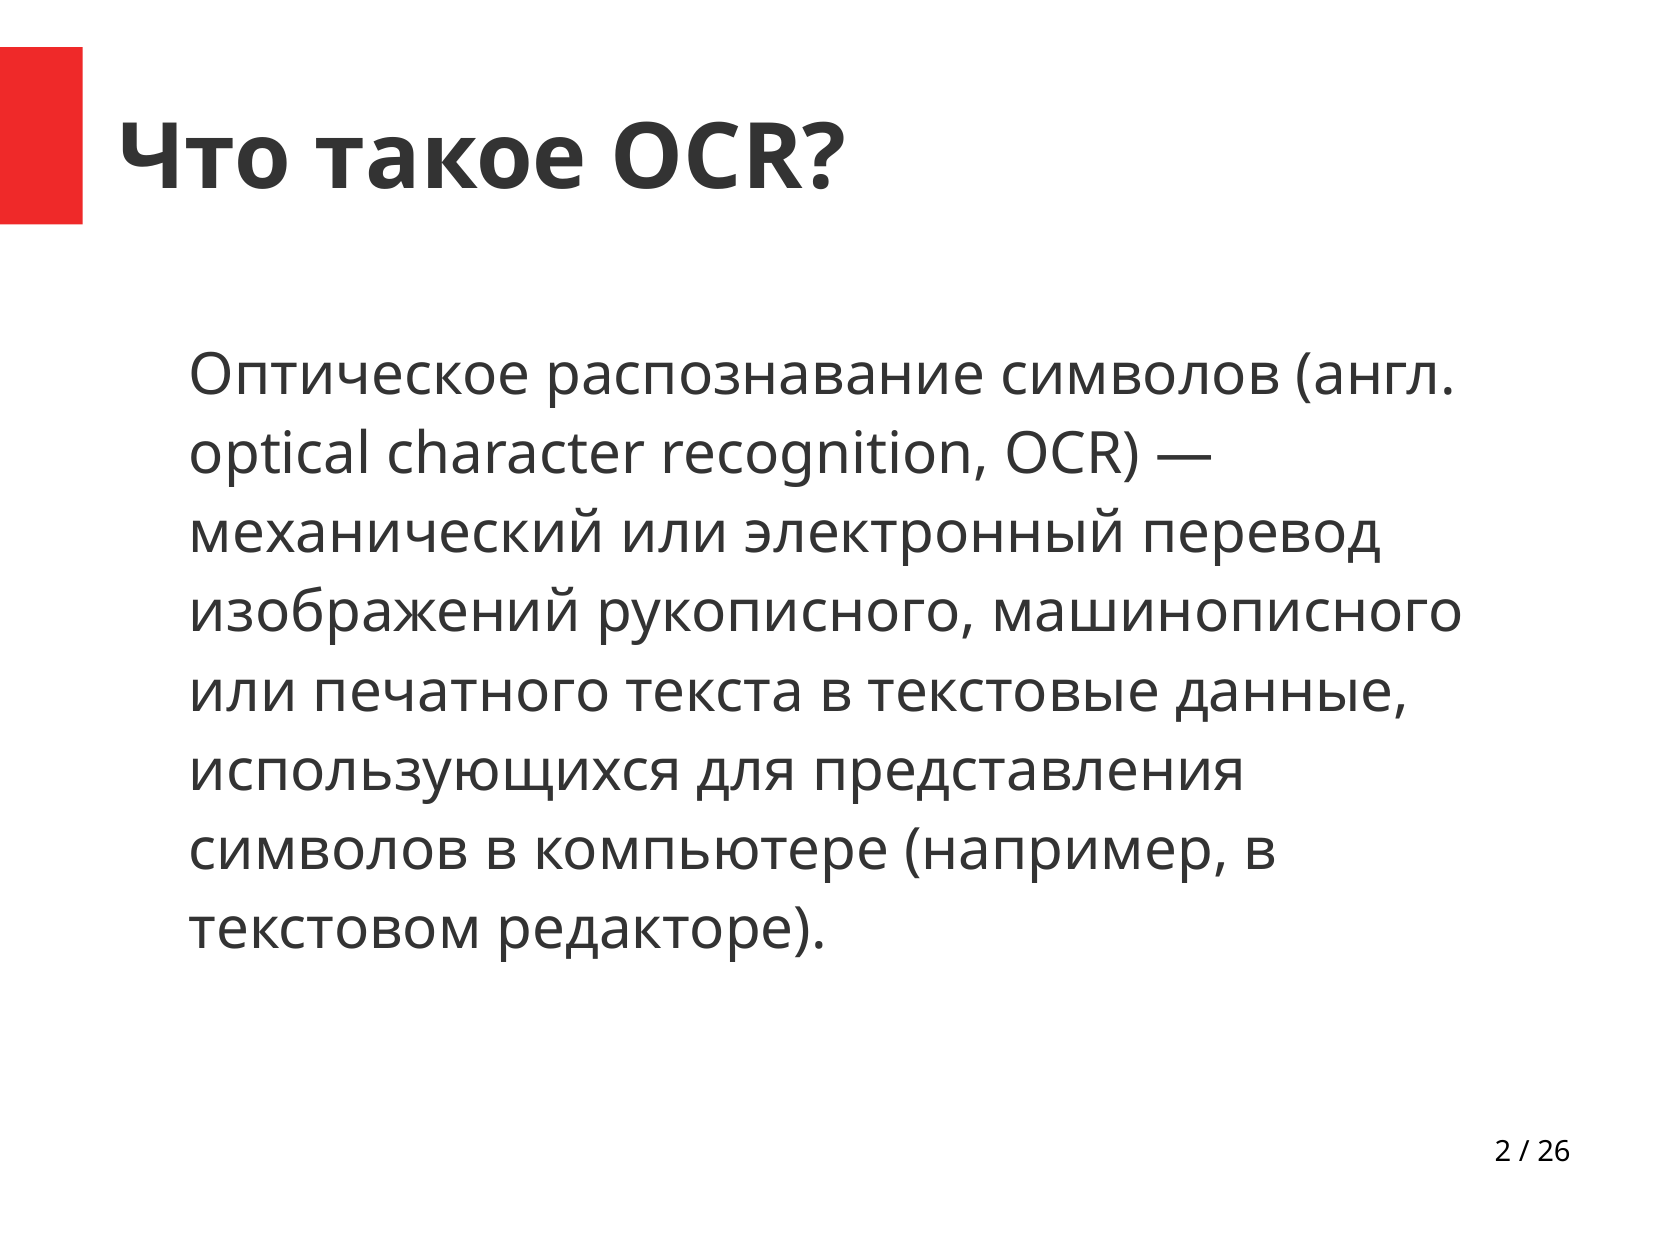

# Что такое OCR?
Оптическое распознавание символов (англ. optical character recognition, OCR) — механический или электронный перевод изображений рукописного, машинописного или печатного текста в текстовые данные, использующихся для представления символов в компьютере (например, в текстовом редакторе).
2